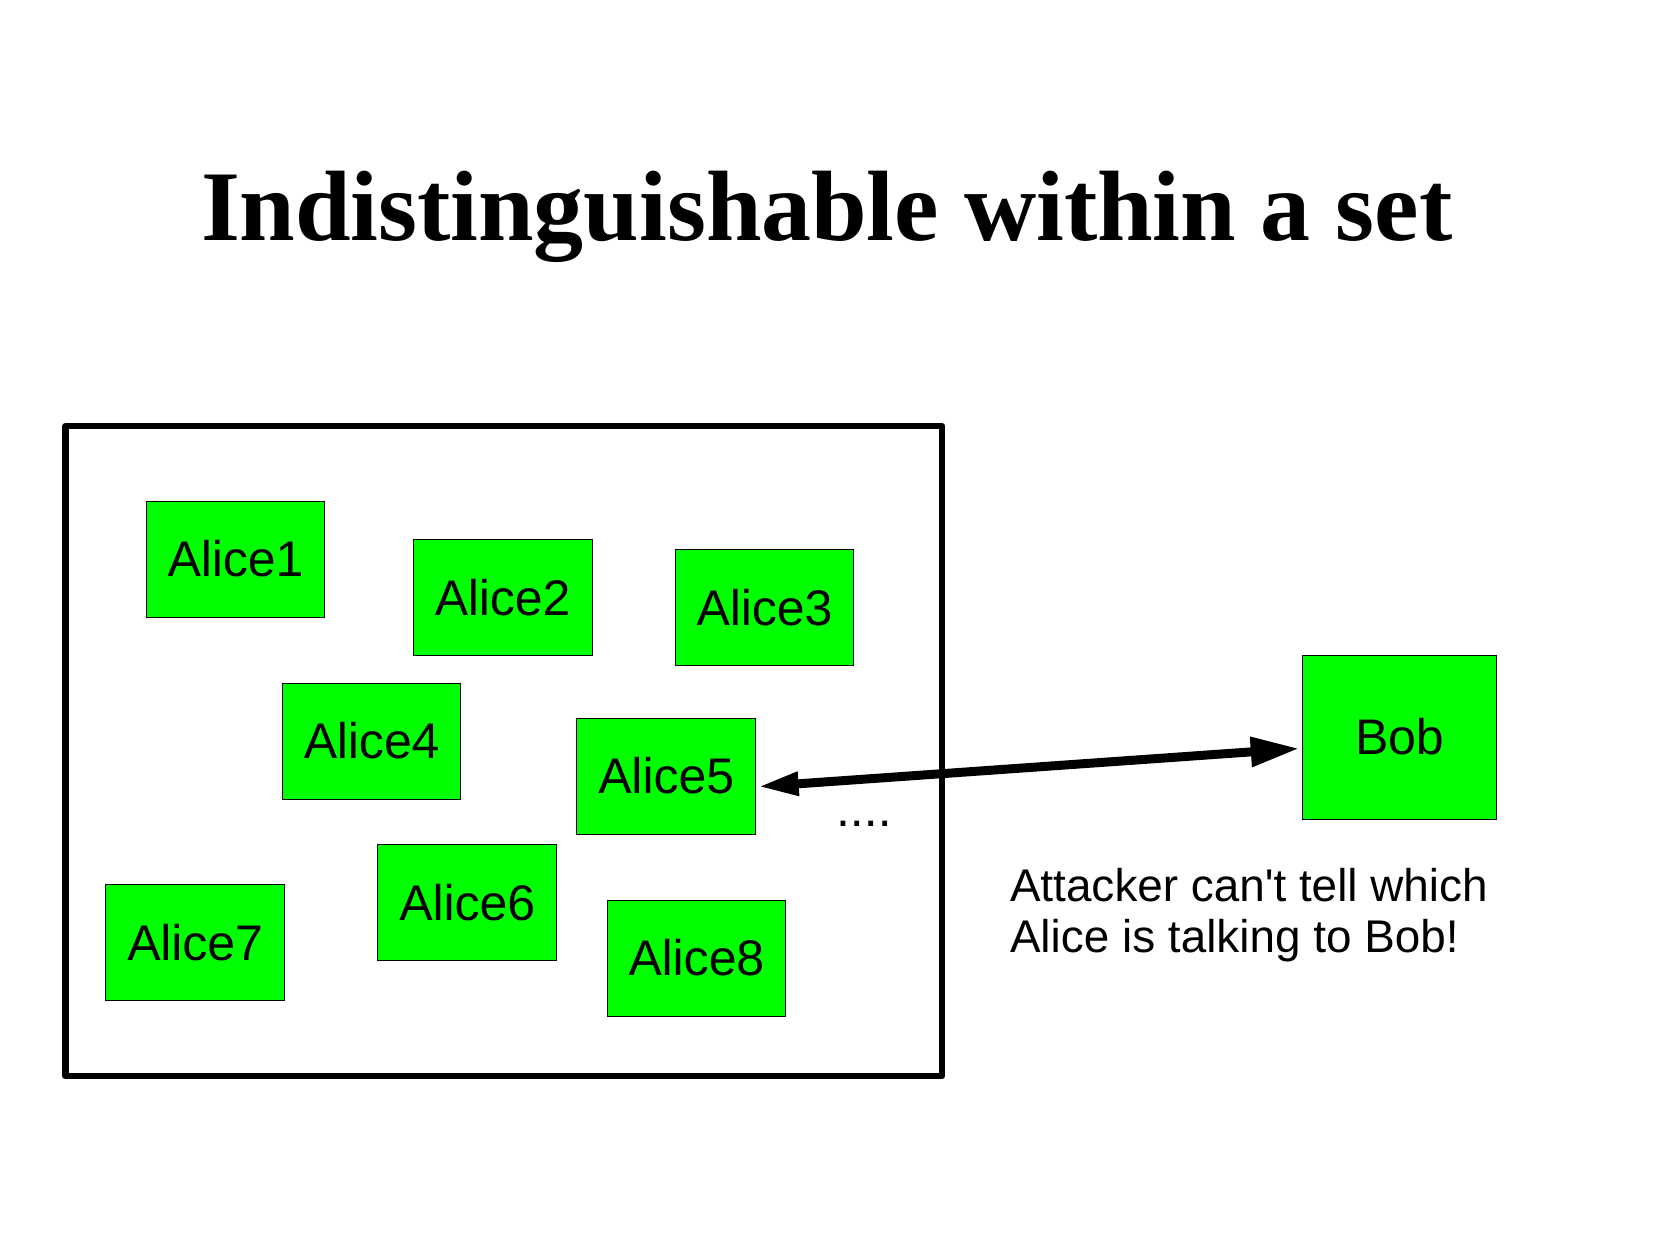

# Indistinguishable within a set
Alice1
Alice2
Alice3
Bob
Alice4
Alice5
....
Alice6
Attacker can't tell which
Alice is talking to Bob!
Alice7
Alice8